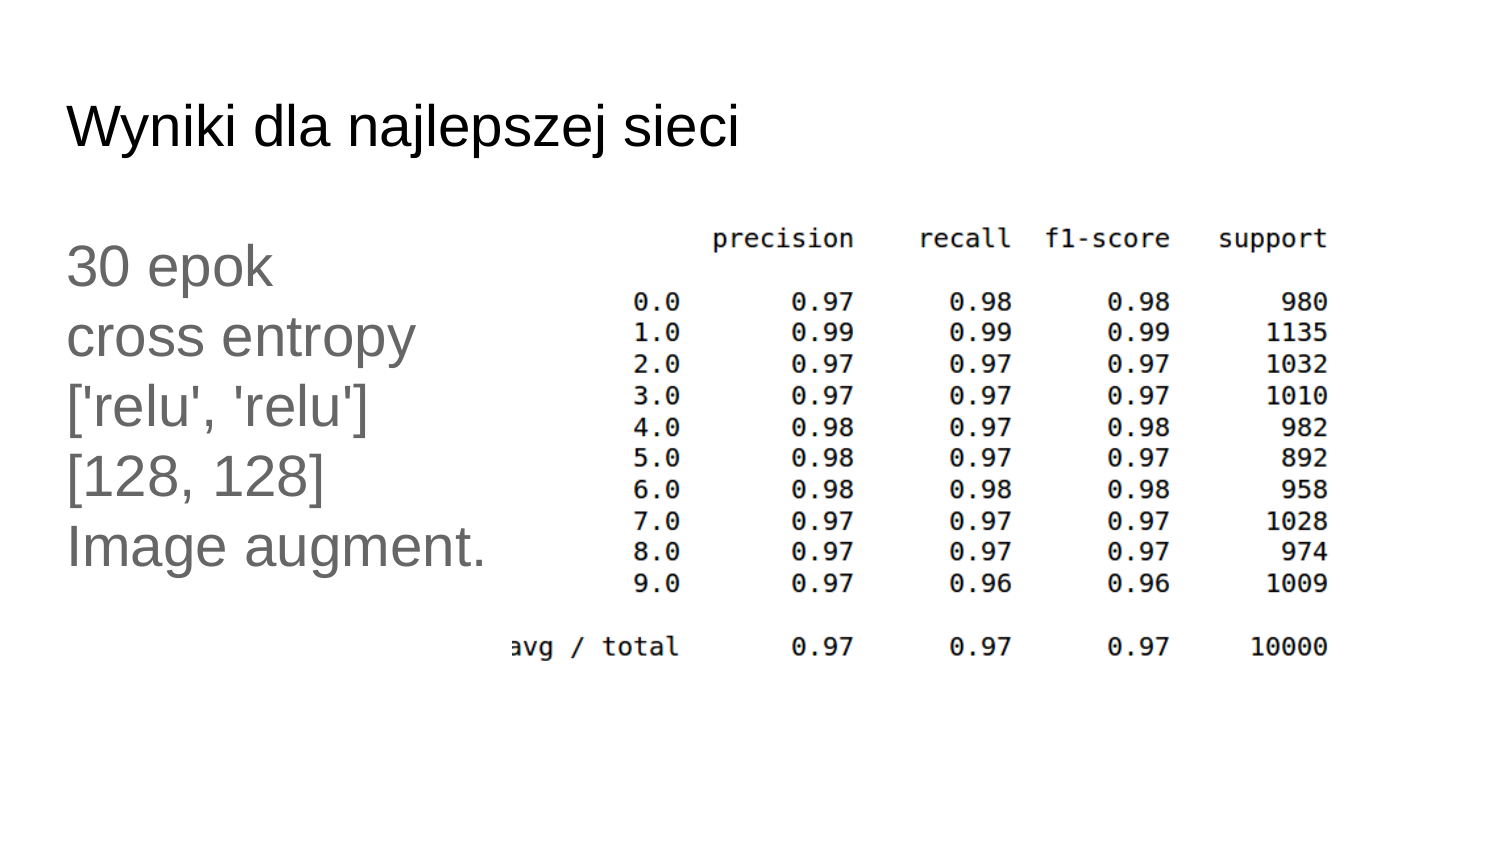

# Wyniki dla najlepszej sieci 30 epok cross entropy ['relu', 'relu'] [128, 128] Image augment.